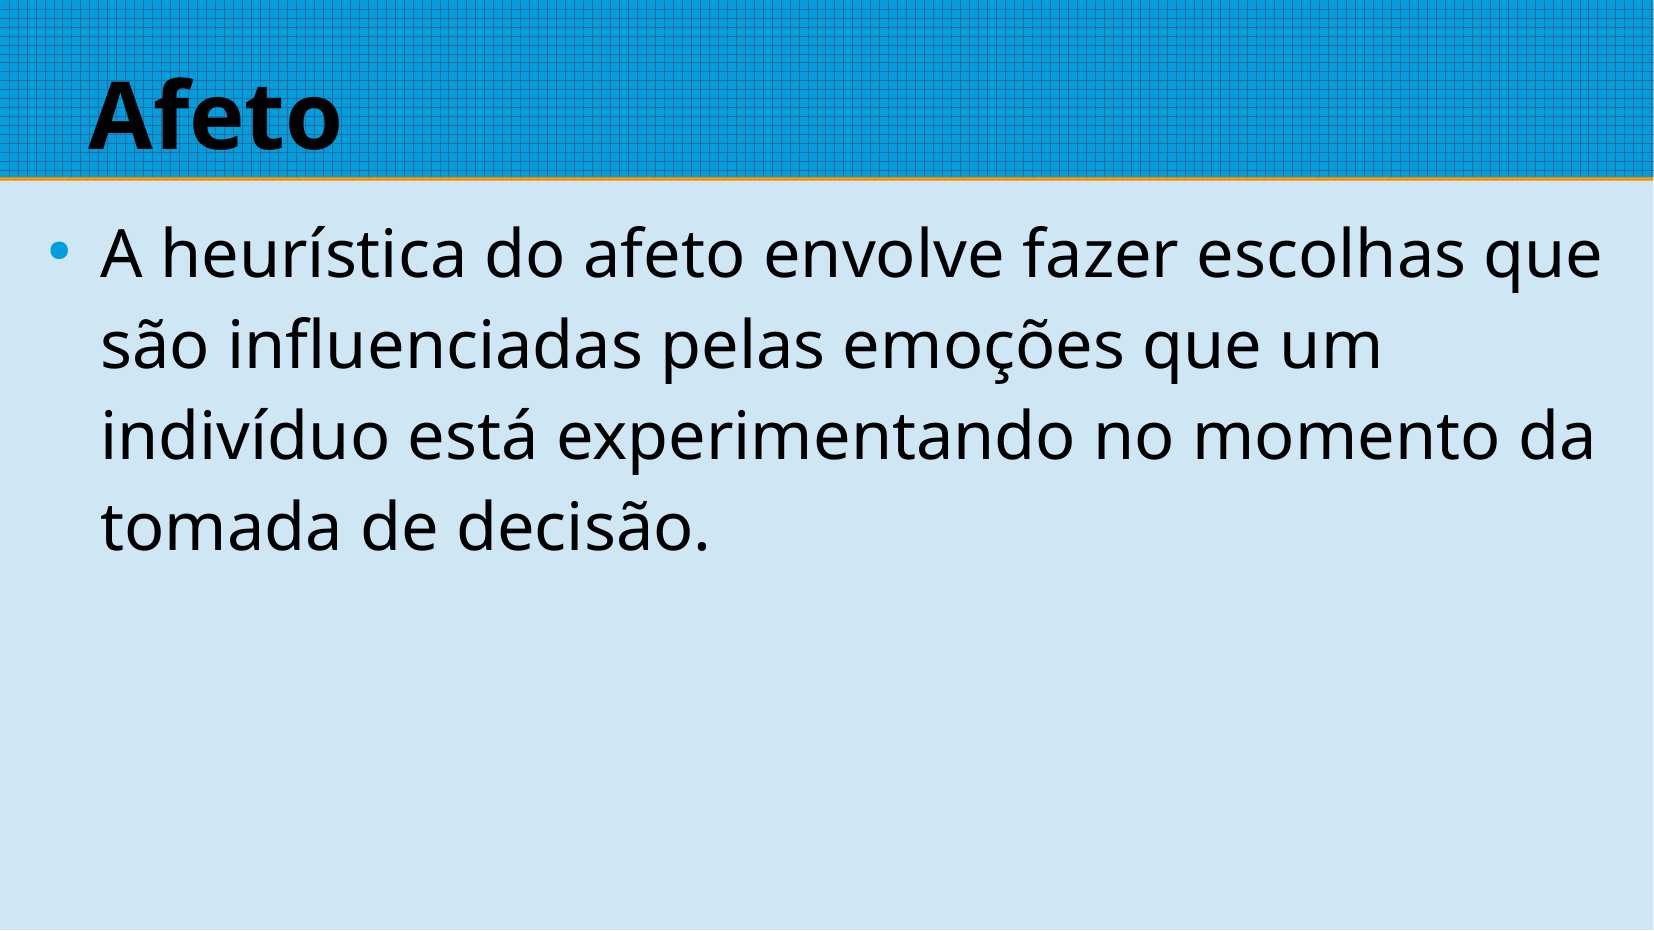

# Afeto
A heurística do afeto envolve fazer escolhas que são influenciadas pelas emoções que um indivíduo está experimentando no momento da tomada de decisão.